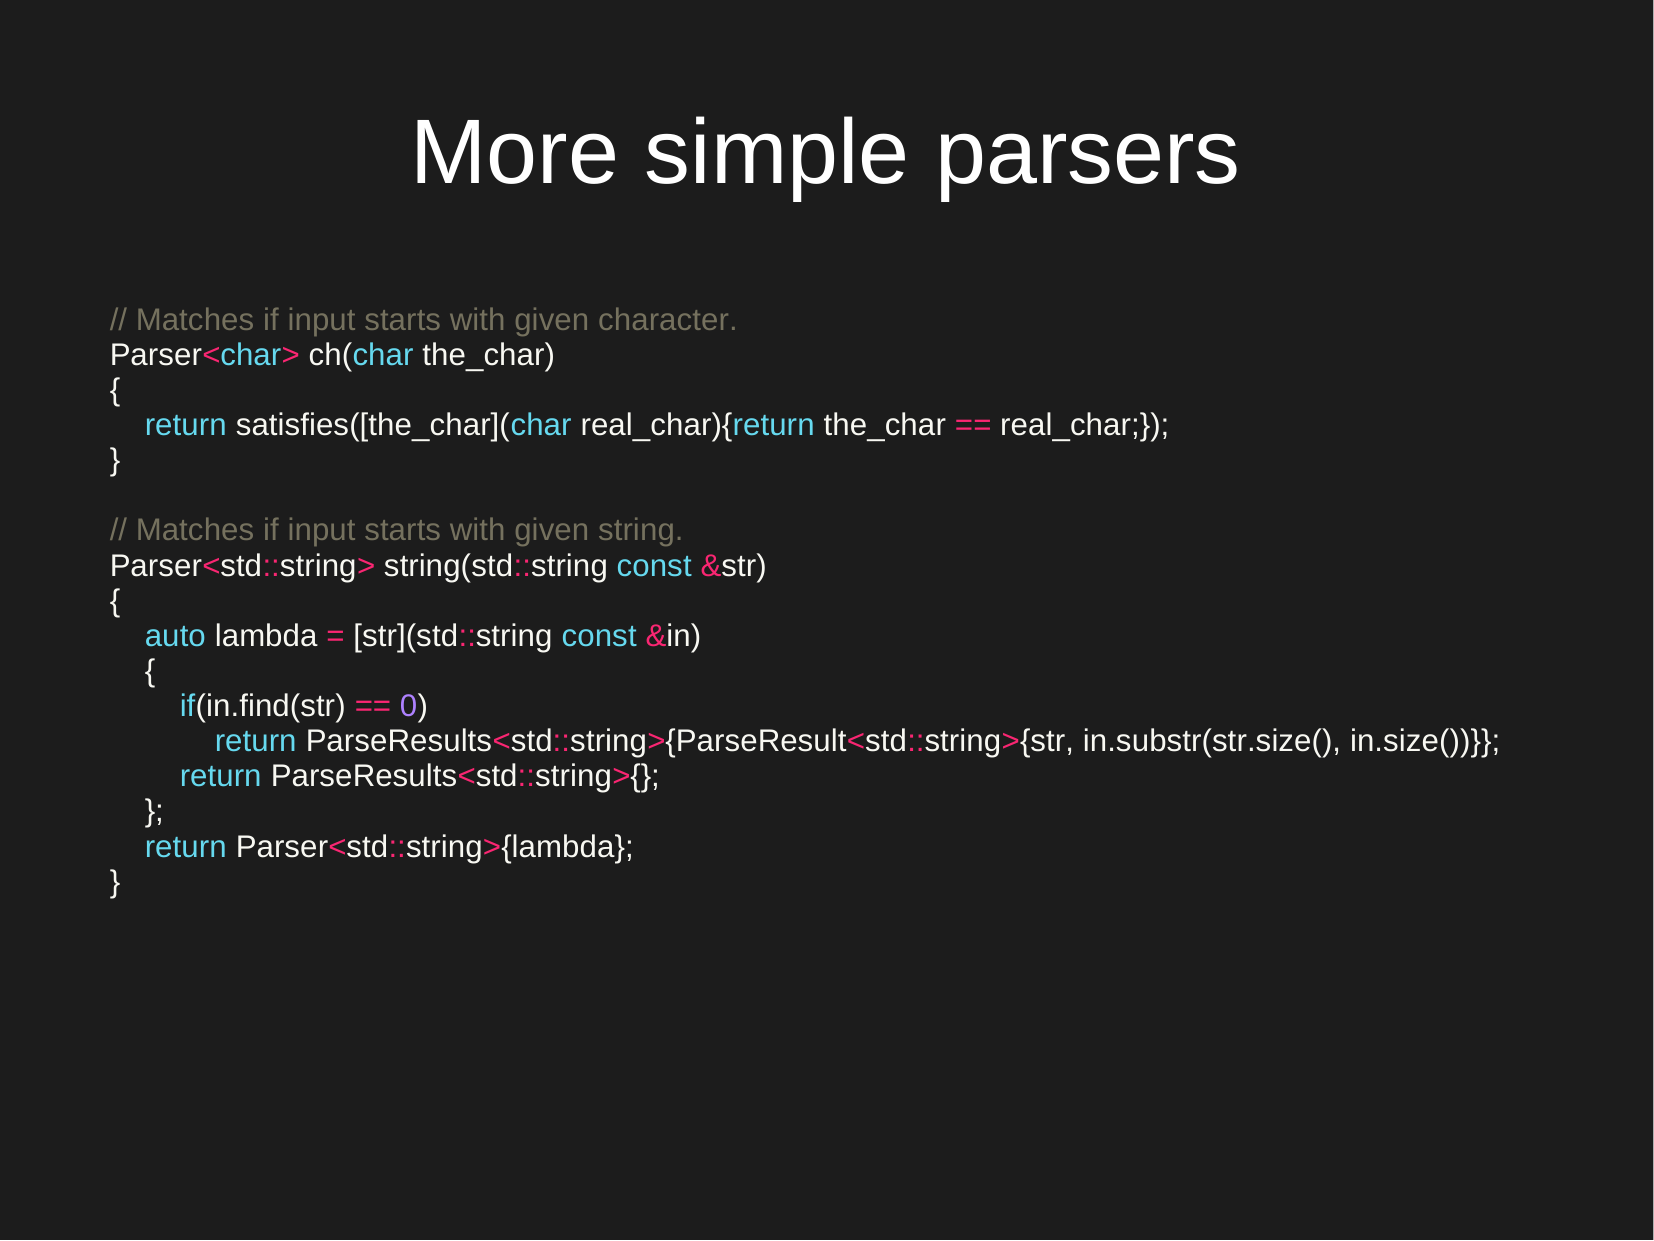

# More simple parsers
 // Matches if input starts with given character.
 Parser<char> ch(char the_char)
 {
 return satisfies([the_char](char real_char){return the_char == real_char;});
 }
 // Matches if input starts with given string.
 Parser<std::string> string(std::string const &str)
 {
 auto lambda = [str](std::string const &in)
 {
 if(in.find(str) == 0)
 return ParseResults<std::string>{ParseResult<std::string>{str, in.substr(str.size(), in.size())}};
 return ParseResults<std::string>{};
 };
 return Parser<std::string>{lambda};
 }